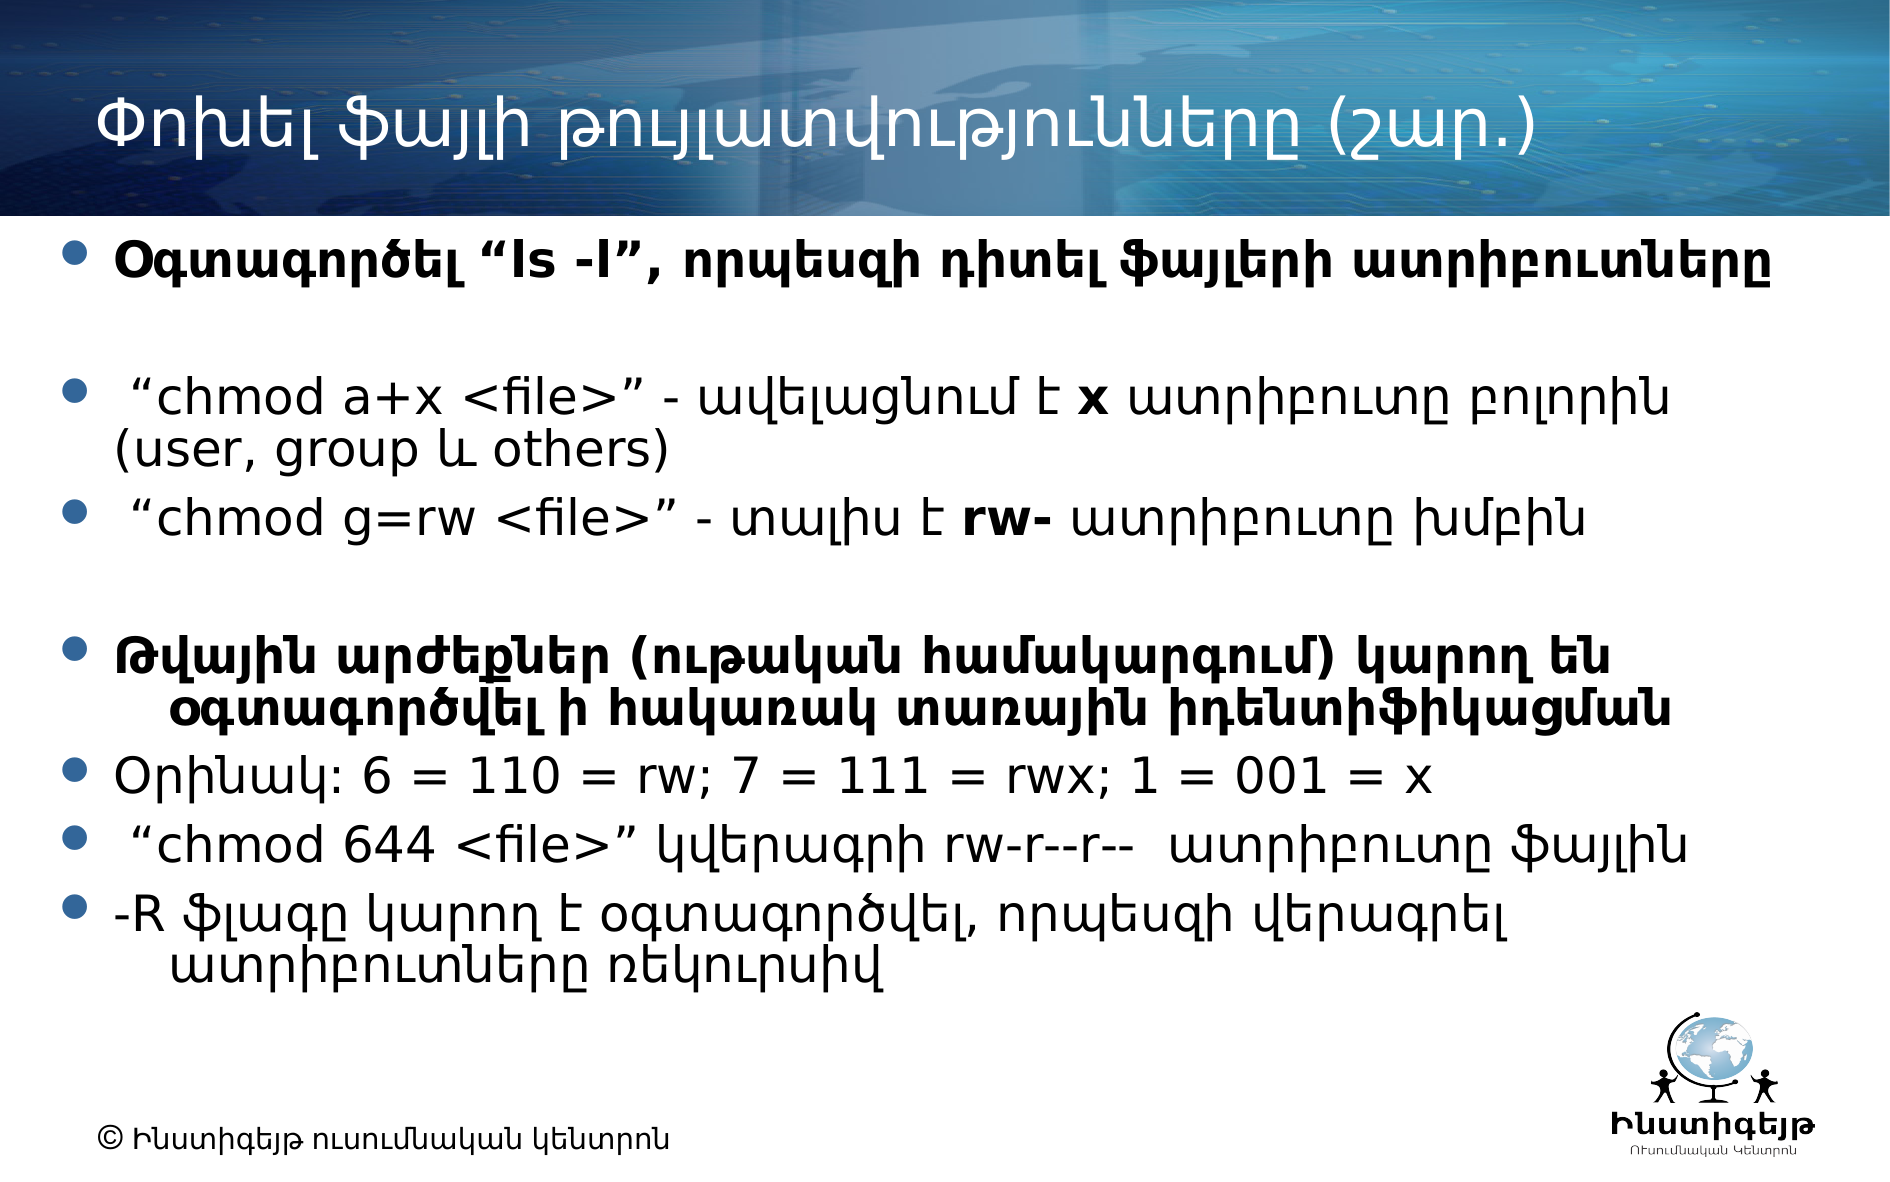

# Փոխել ֆայլի թույլատվությունները (շար․)
Օգտագործել “ls -l”, որպեսզի դիտել ֆայլերի ատրիբուտները
 “chmod a+x <file>” - ավելացնում է x ատրիբուտը բոլորին (user, group և others)
 “chmod g=rw <file>” - տալիս է rw- ատրիբուտը խմբին
Թվային արժեքներ (ութական համակարգում) կարող են օգտագործվել ի հակառակ տառային իդենտիֆիկացման
Օրինակ: 6 = 110 = rw; 7 = 111 = rwx; 1 = 001 = x
 “chmod 644 <file>” կվերագրի rw-r--r-- ատրիբուտը ֆայլին
-R ֆլագը կարող է օգտագործվել, որպեսզի վերագրել ատրիբուտները ռեկուրսիվ